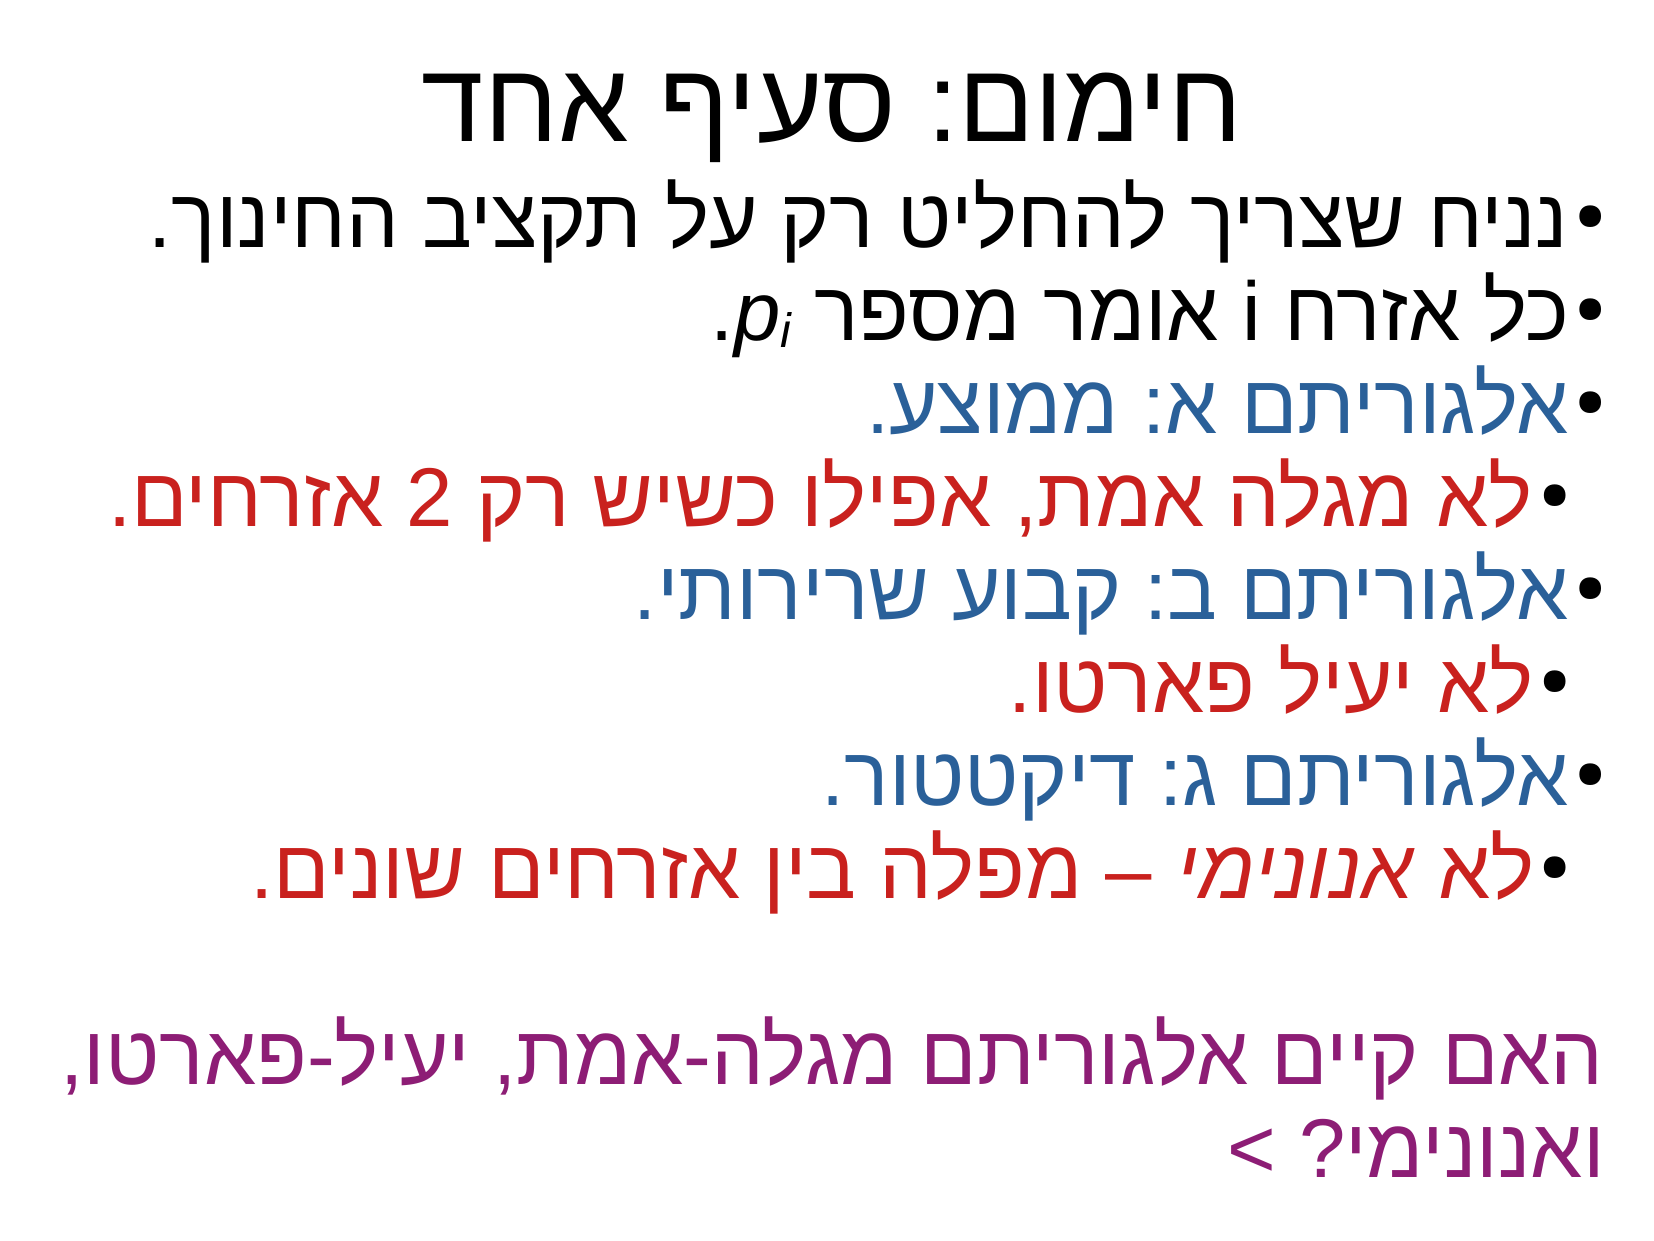

# חימום: סעיף אחד
נניח שצריך להחליט רק על תקציב החינוך.
כל אזרח i אומר מספר pi.
אלגוריתם א: ממוצע.
לא מגלה אמת, אפילו כשיש רק 2 אזרחים.
אלגוריתם ב: קבוע שרירותי.
לא יעיל פארטו.
אלגוריתם ג: דיקטטור.
לא אנונימי – מפלה בין אזרחים שונים.
האם קיים אלגוריתם מגלה-אמת, יעיל-פארטו, ואנונימי? >